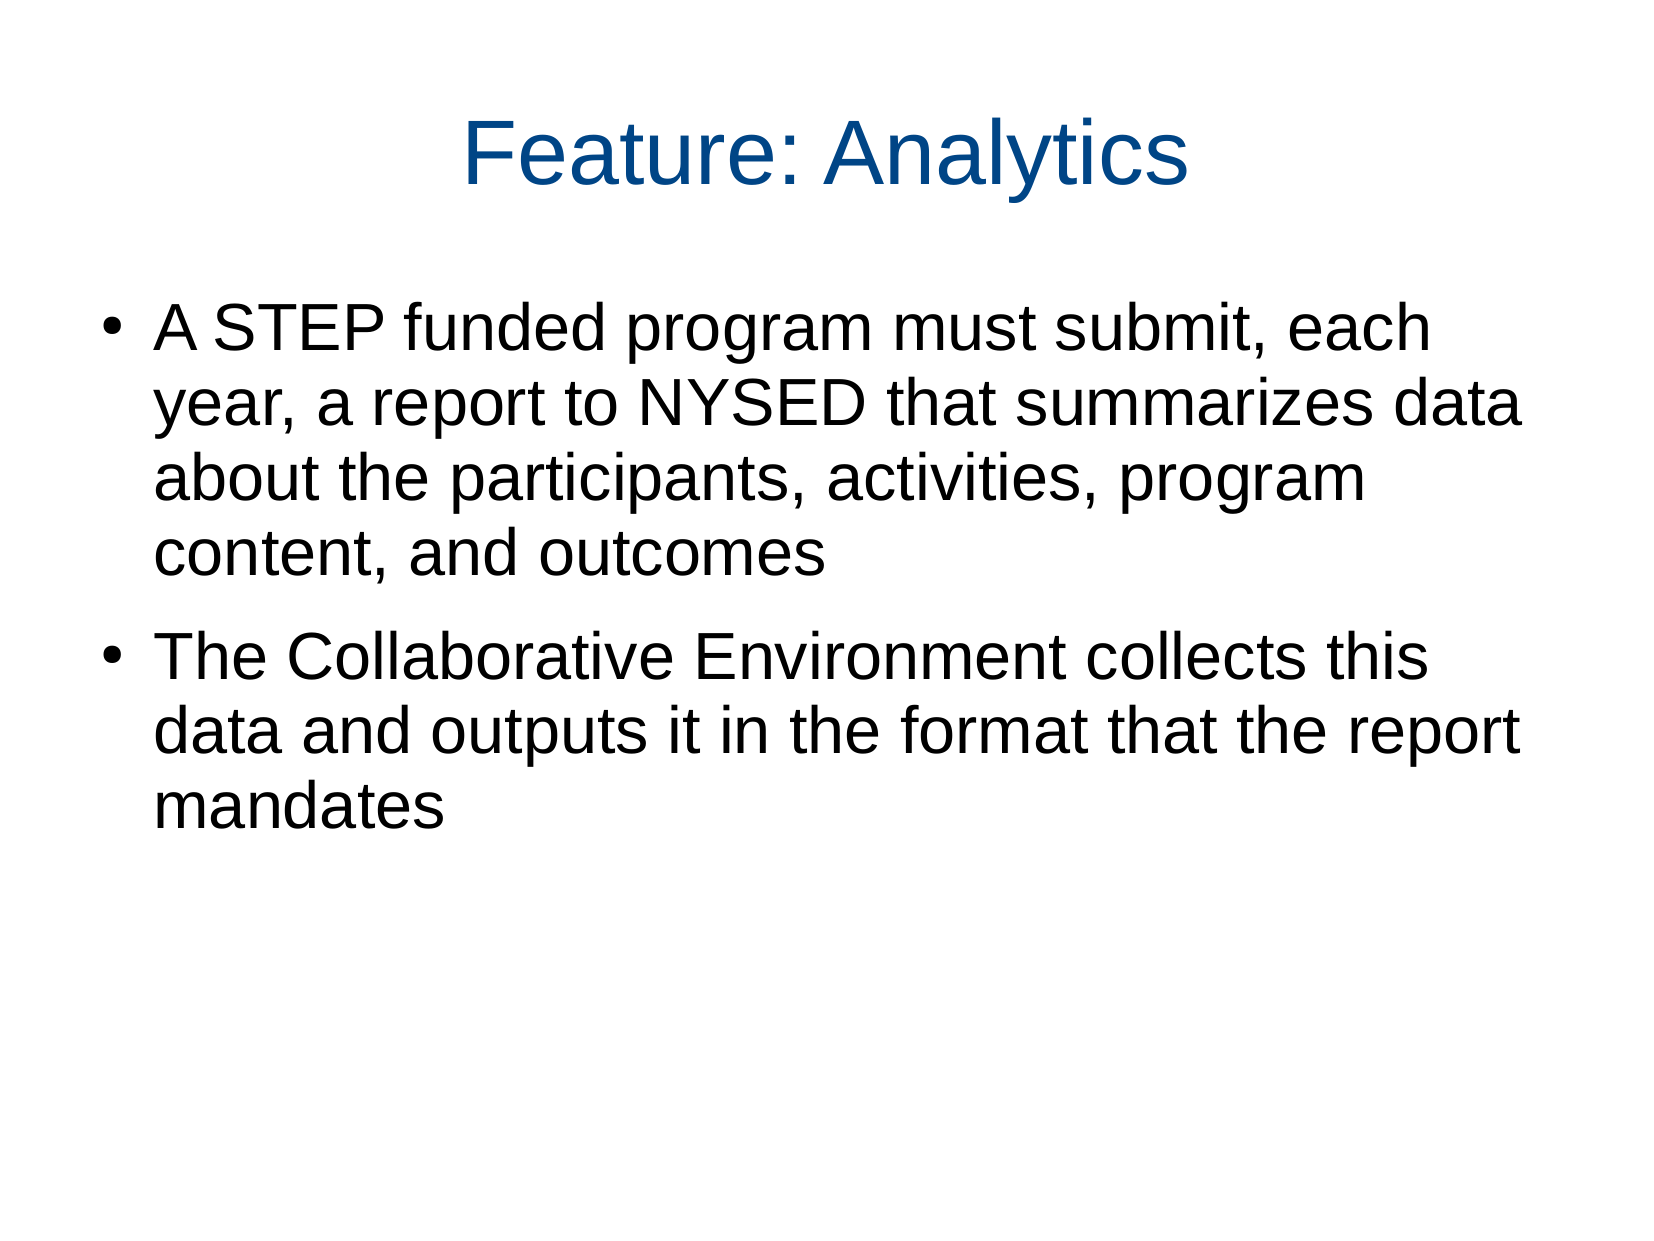

# Feature: Analytics
A STEP funded program must submit, each year, a report to NYSED that summarizes data about the participants, activities, program content, and outcomes
The Collaborative Environment collects this data and outputs it in the format that the report mandates